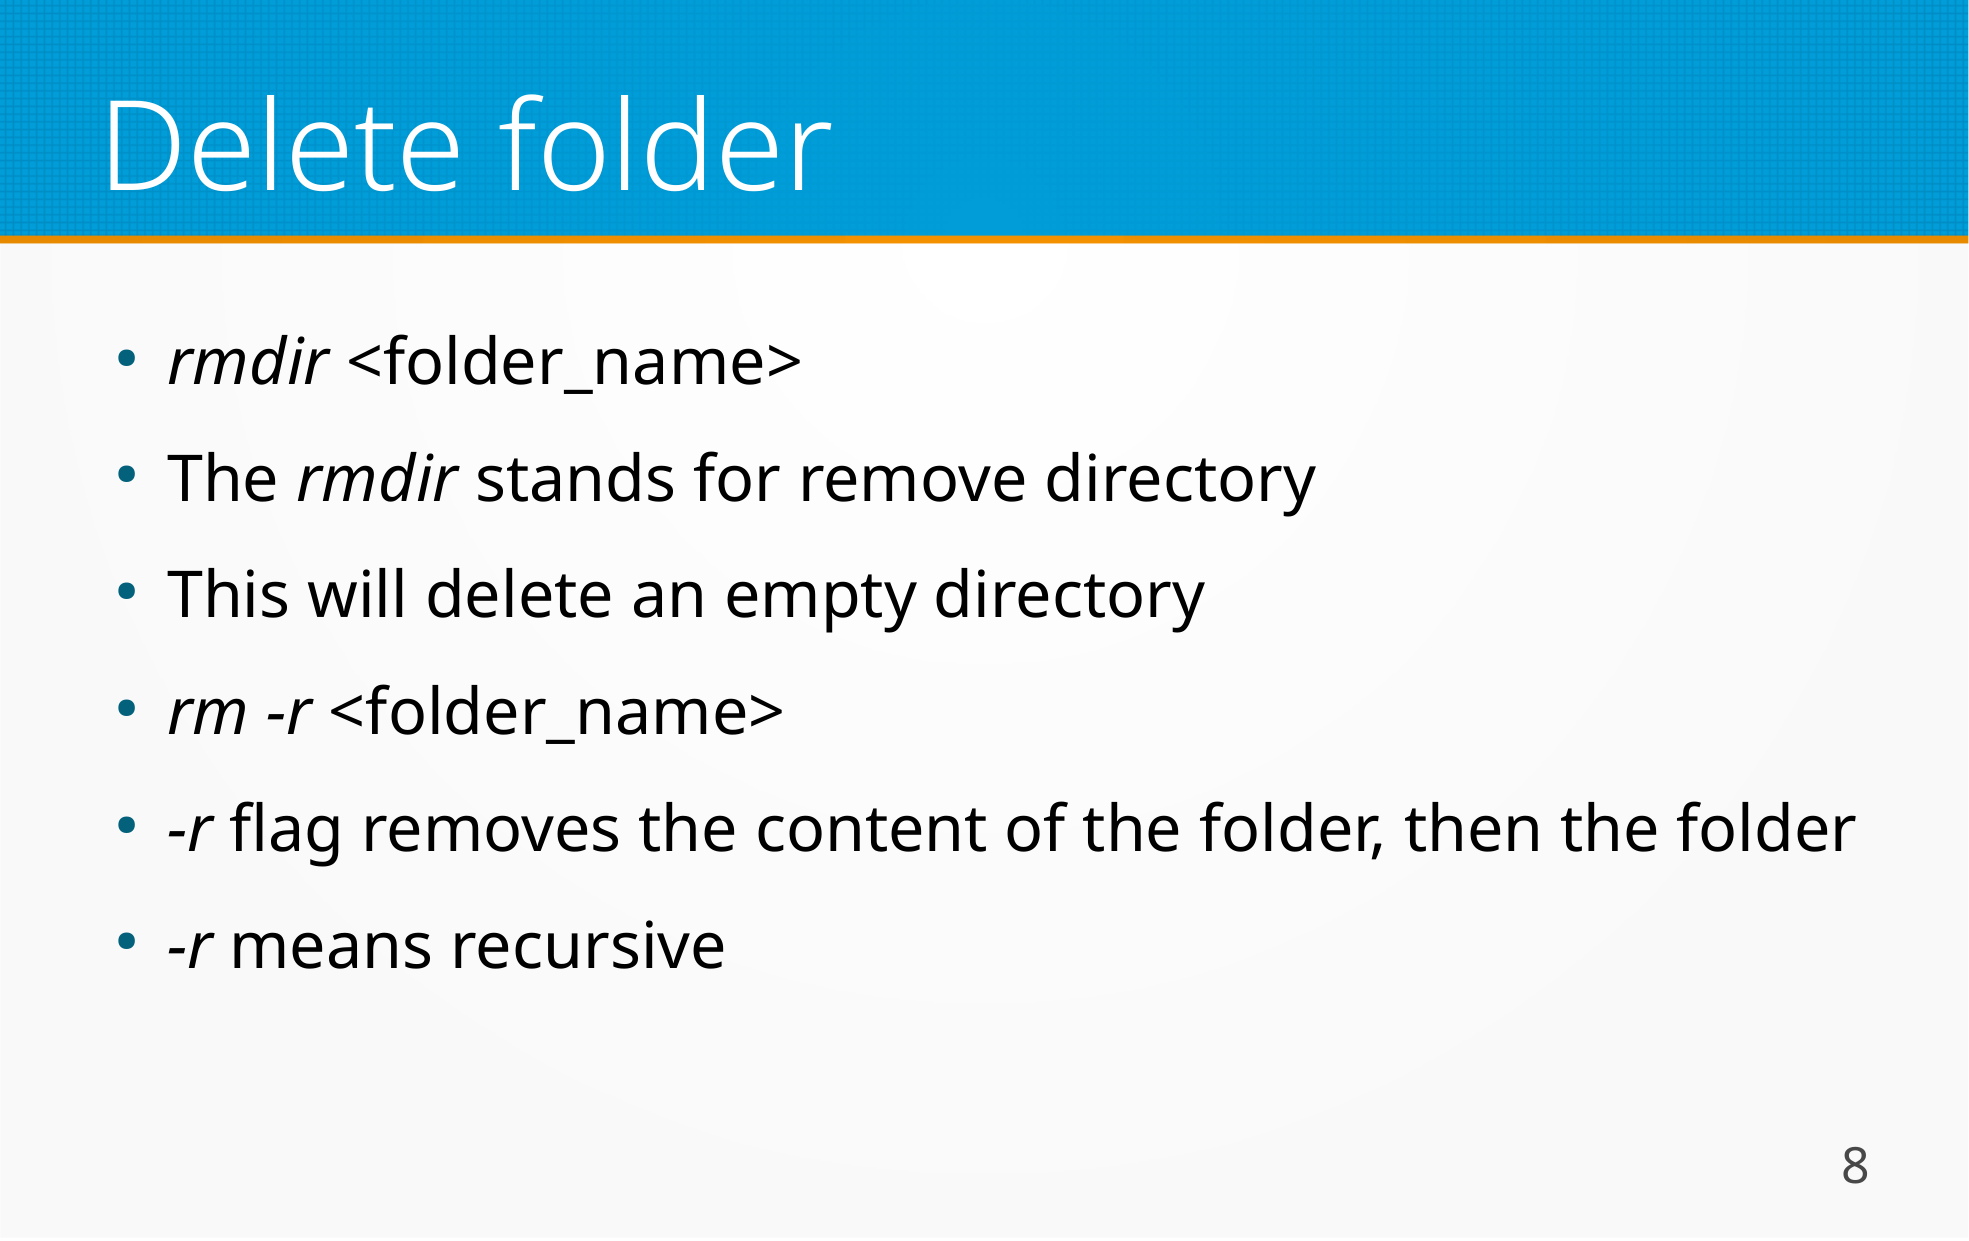

# Delete folder
rmdir <folder_name>
The rmdir stands for remove directory
This will delete an empty directory
rm -r <folder_name>
-r flag removes the content of the folder, then the folder
-r means recursive
8